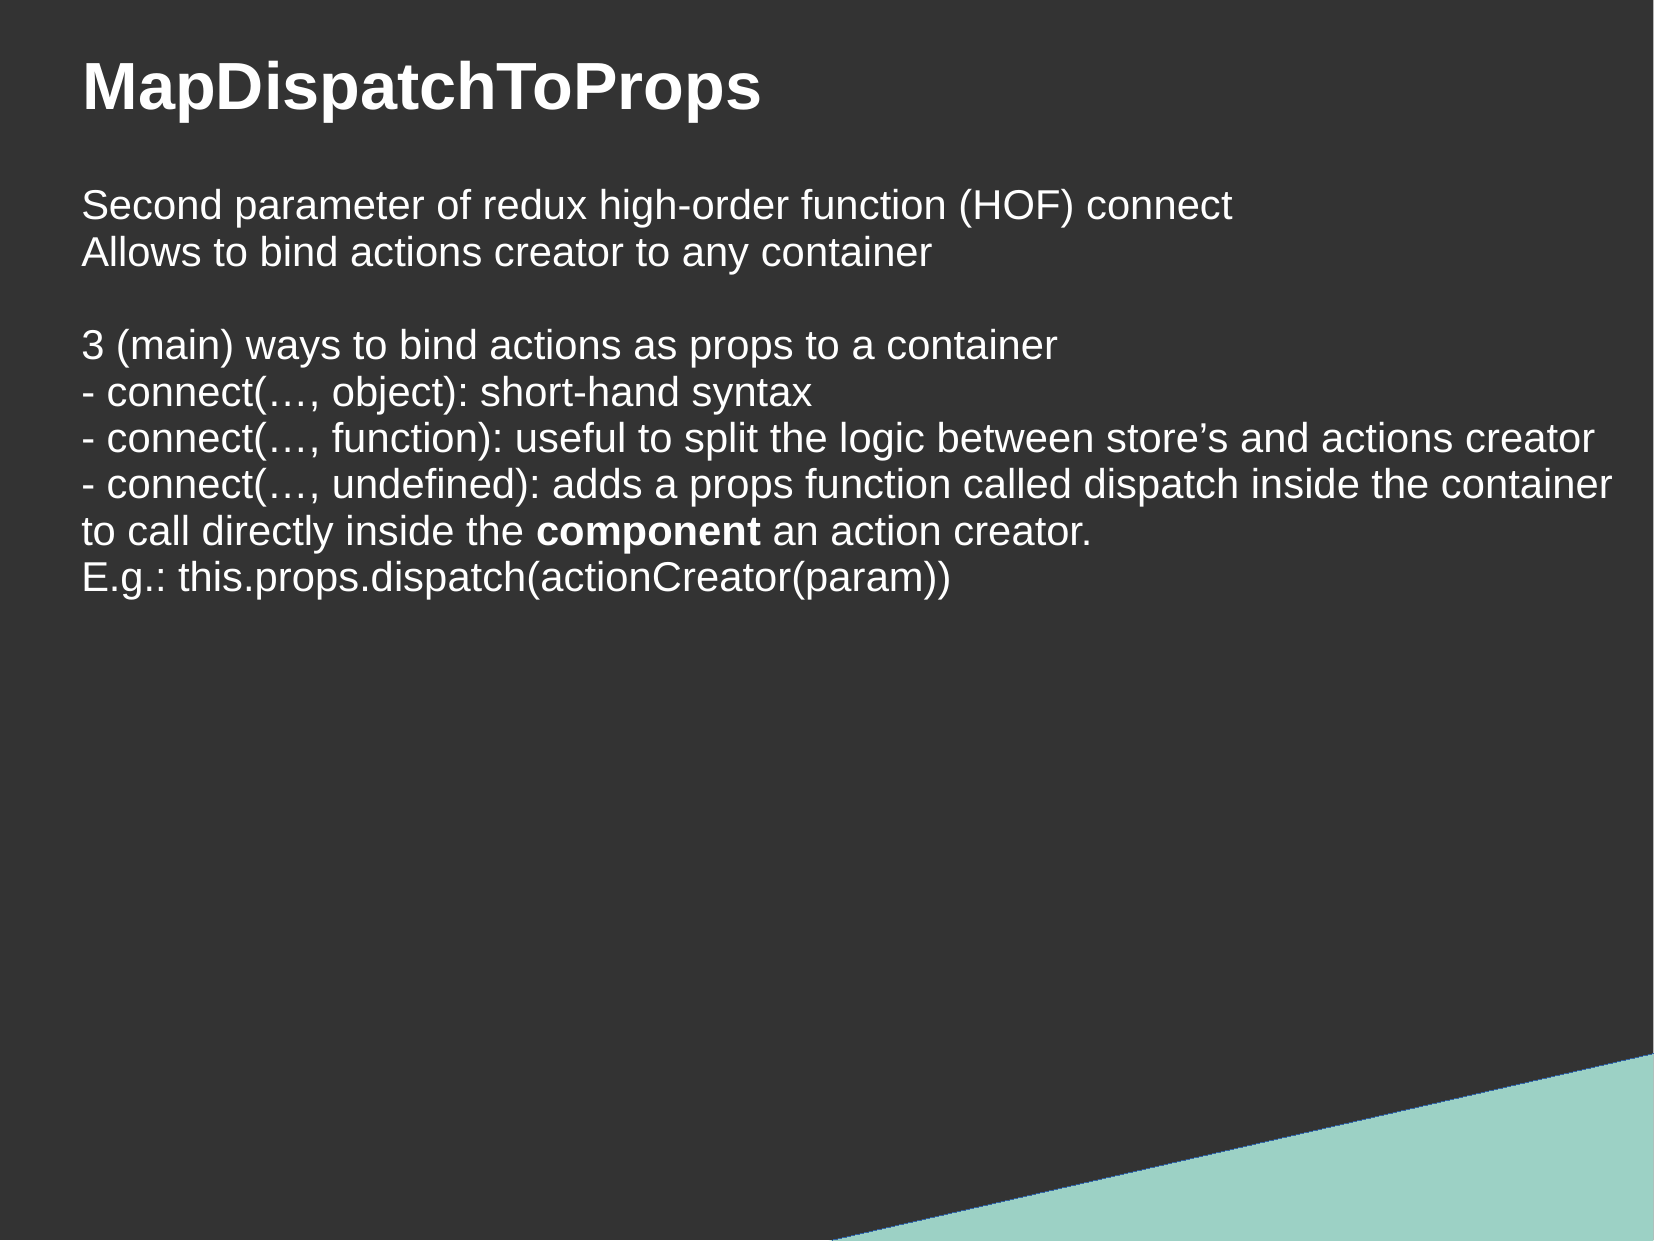

# MapDispatchToProps
Second parameter of redux high-order function (HOF) connect
Allows to bind actions creator to any container
3 (main) ways to bind actions as props to a container
- connect(…, object): short-hand syntax
- connect(…, function): useful to split the logic between store’s and actions creator
- connect(…, undefined): adds a props function called dispatch inside the container to call directly inside the component an action creator.
E.g.: this.props.dispatch(actionCreator(param))